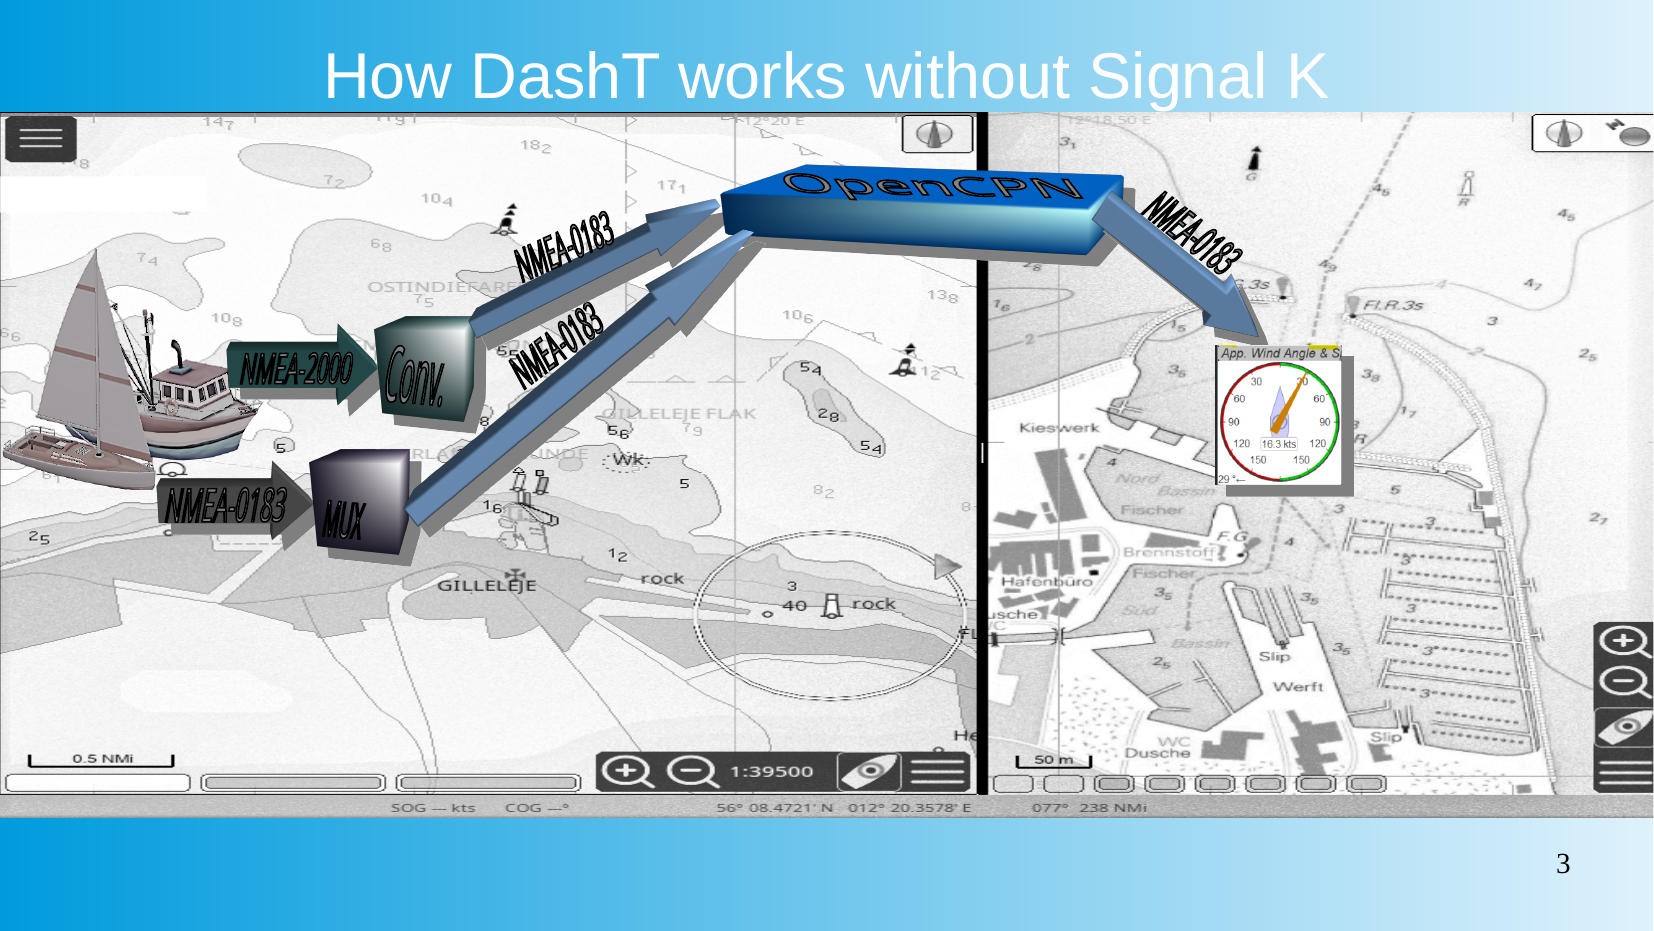

# How DashT works without Signal K
OpenCPN
NMEA-0183
NMEA-0183
Conv.
NMEA-2000
NMEA-0183
MUX
NMEA-0183
3